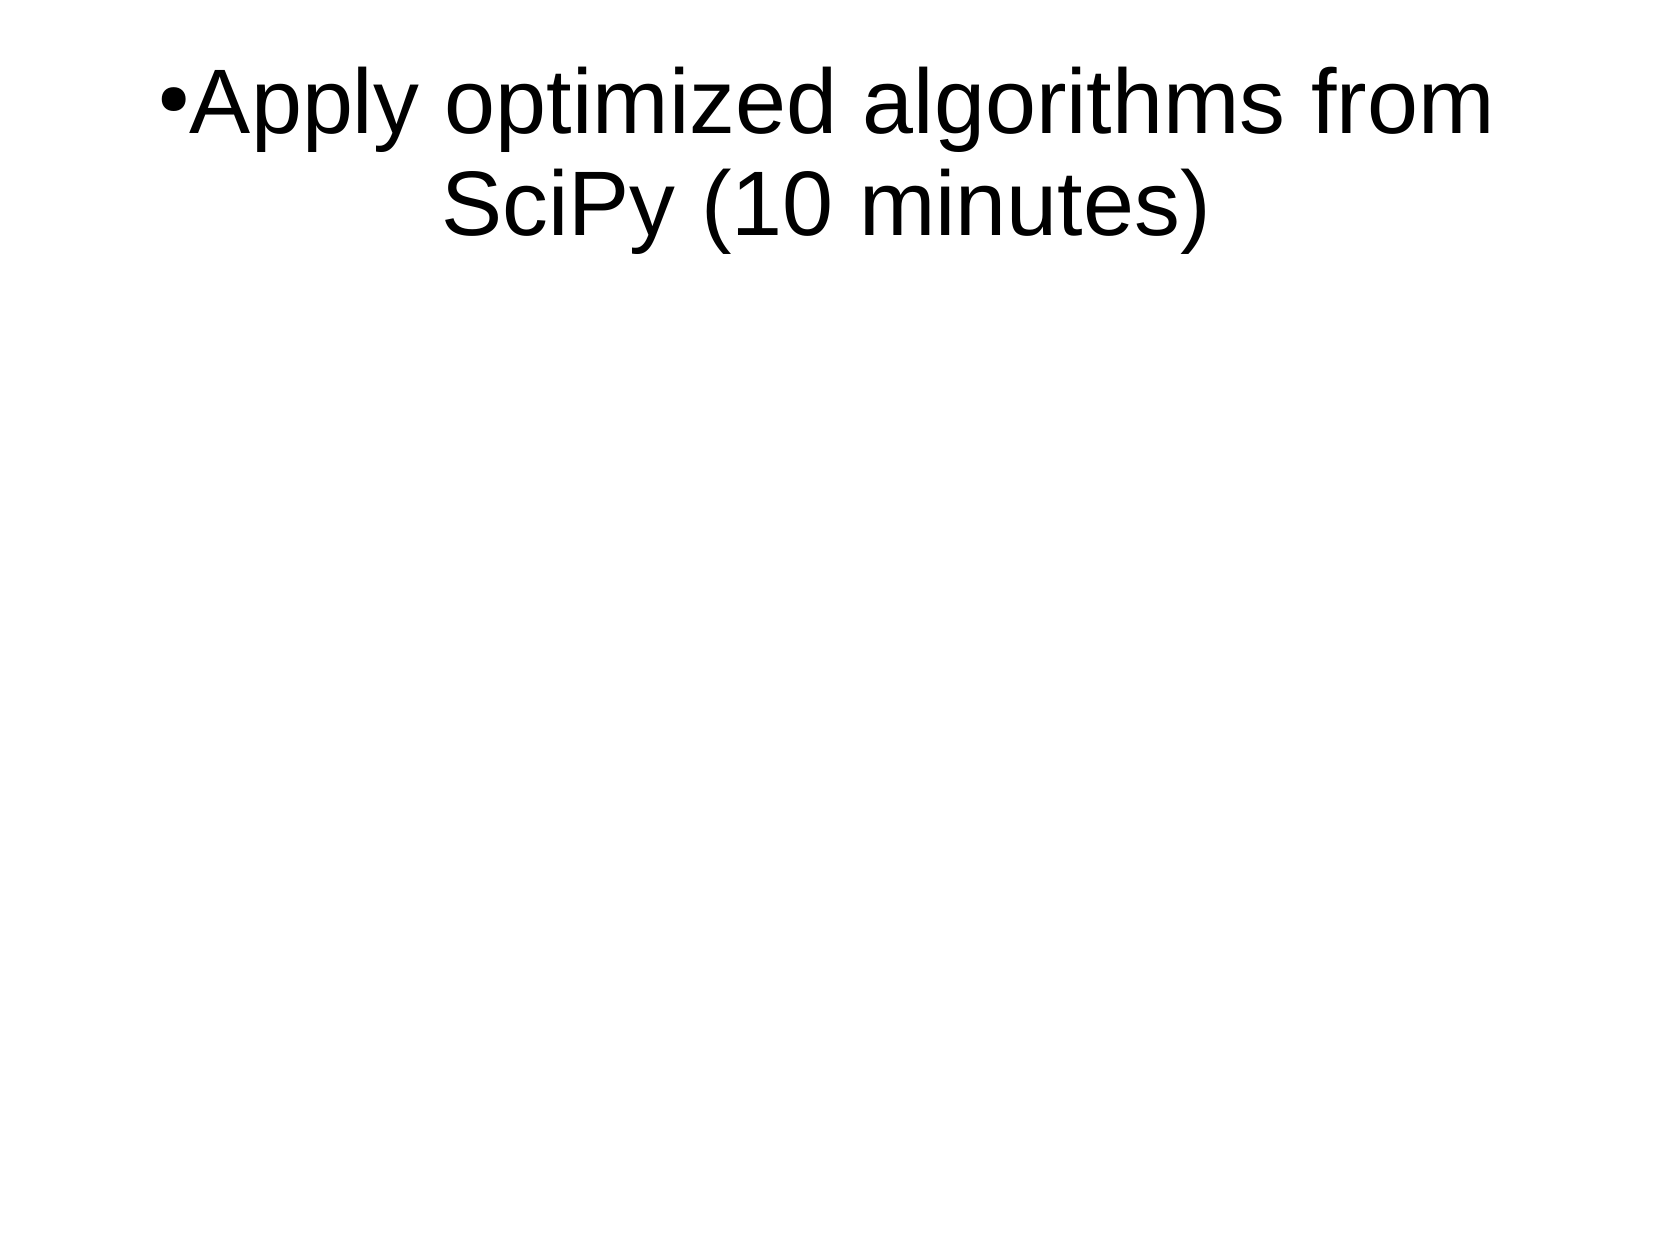

# Apply optimized algorithms from SciPy (10 minutes)